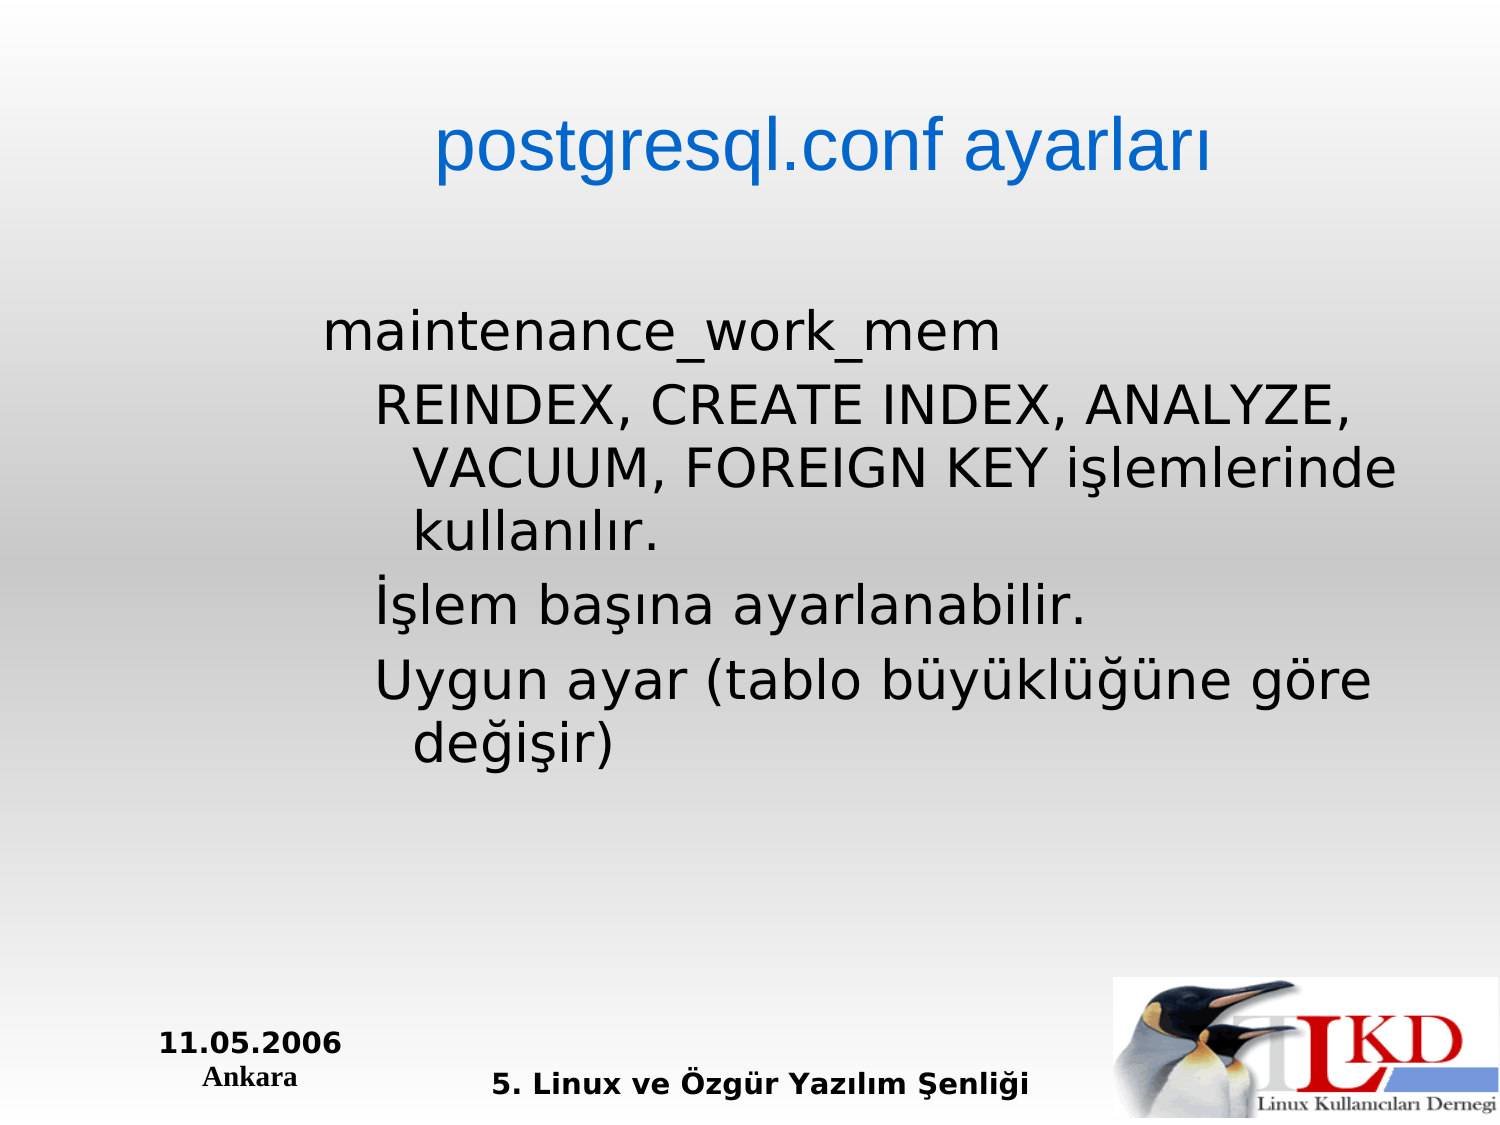

# postgresql.conf ayarları
maintenance_work_mem
REINDEX, CREATE INDEX, ANALYZE, VACUUM, FOREIGN KEY işlemlerinde kullanılır.
İşlem başına ayarlanabilir.
Uygun ayar (tablo büyüklüğüne göre değişir)